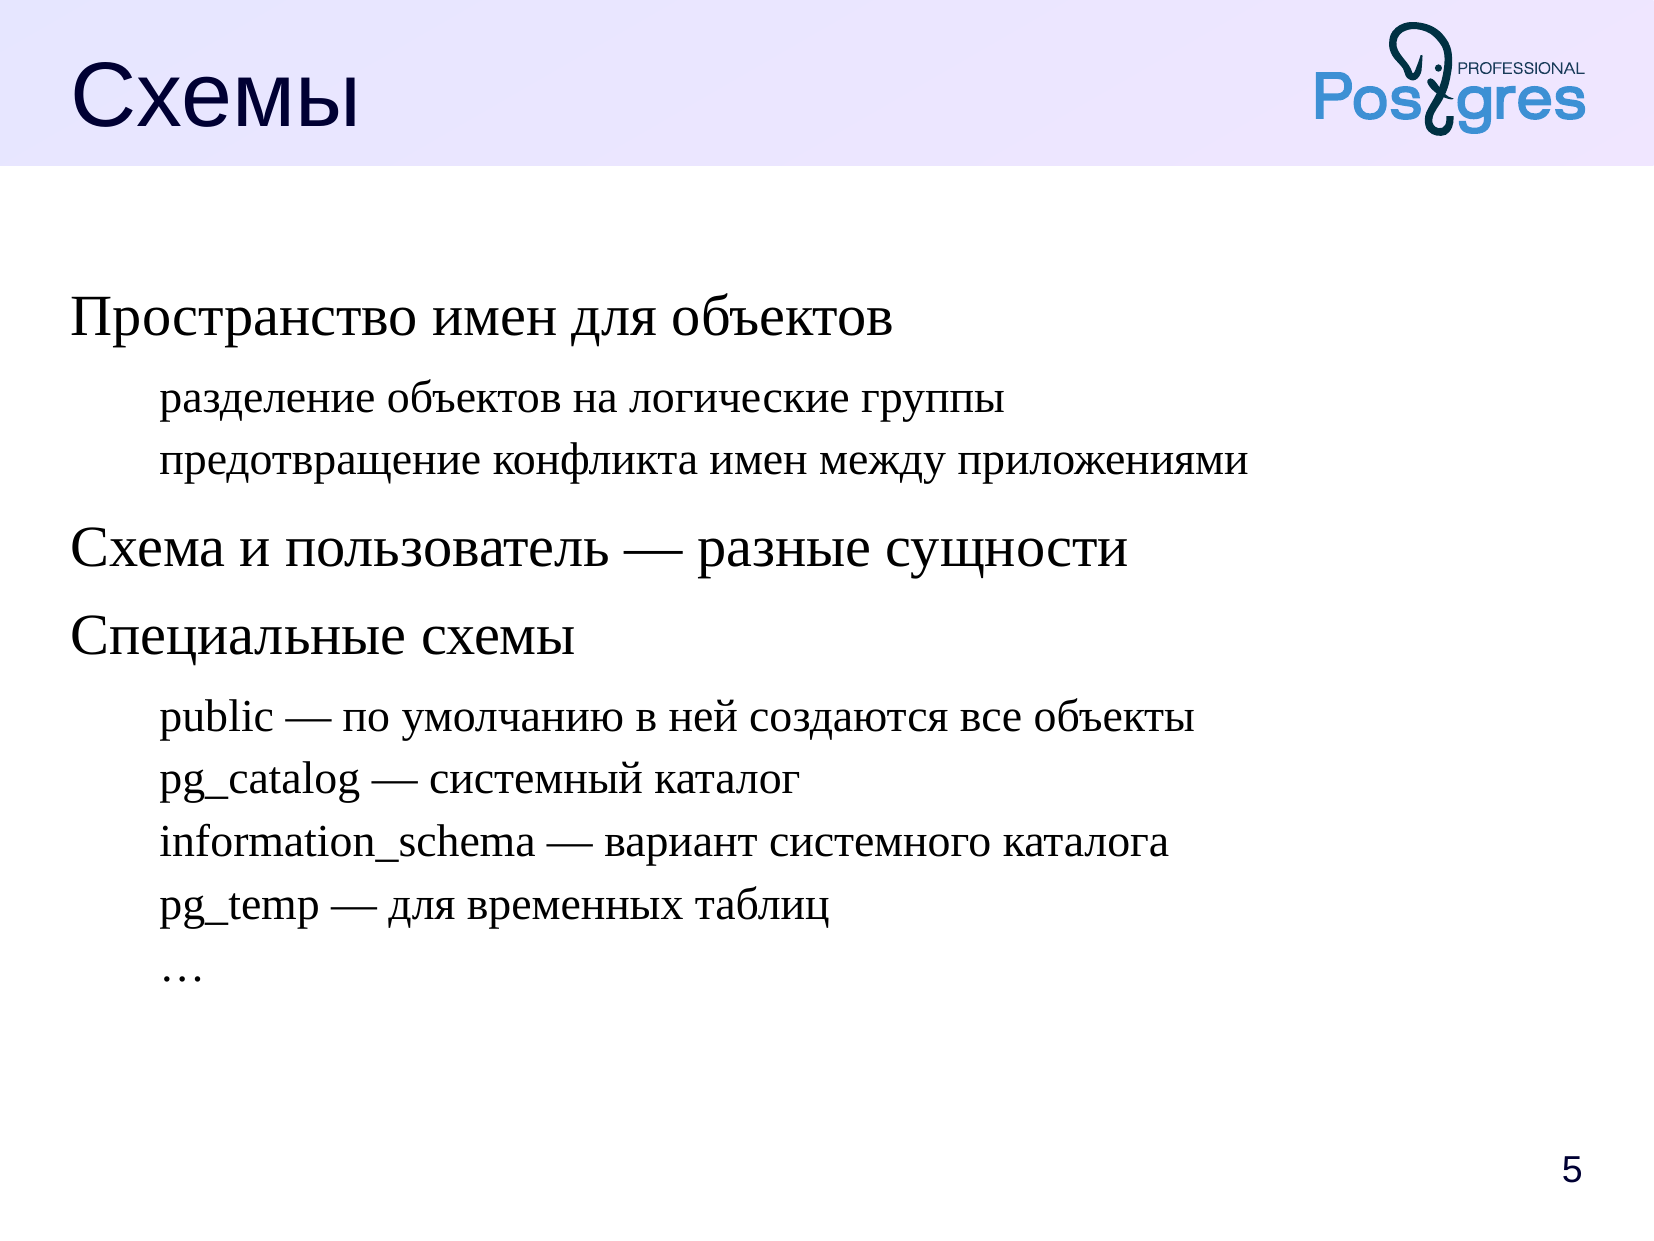

# Схемы
Пространство имен для объектов
разделение объектов на логические группы
предотвращение конфликта имен между приложениями
Схема и пользователь — разные сущности
Специальные схемы
public — по умолчанию в ней создаются все объекты
pg_catalog — системный каталог
information_schema — вариант системного каталога
pg_temp — для временных таблиц
…